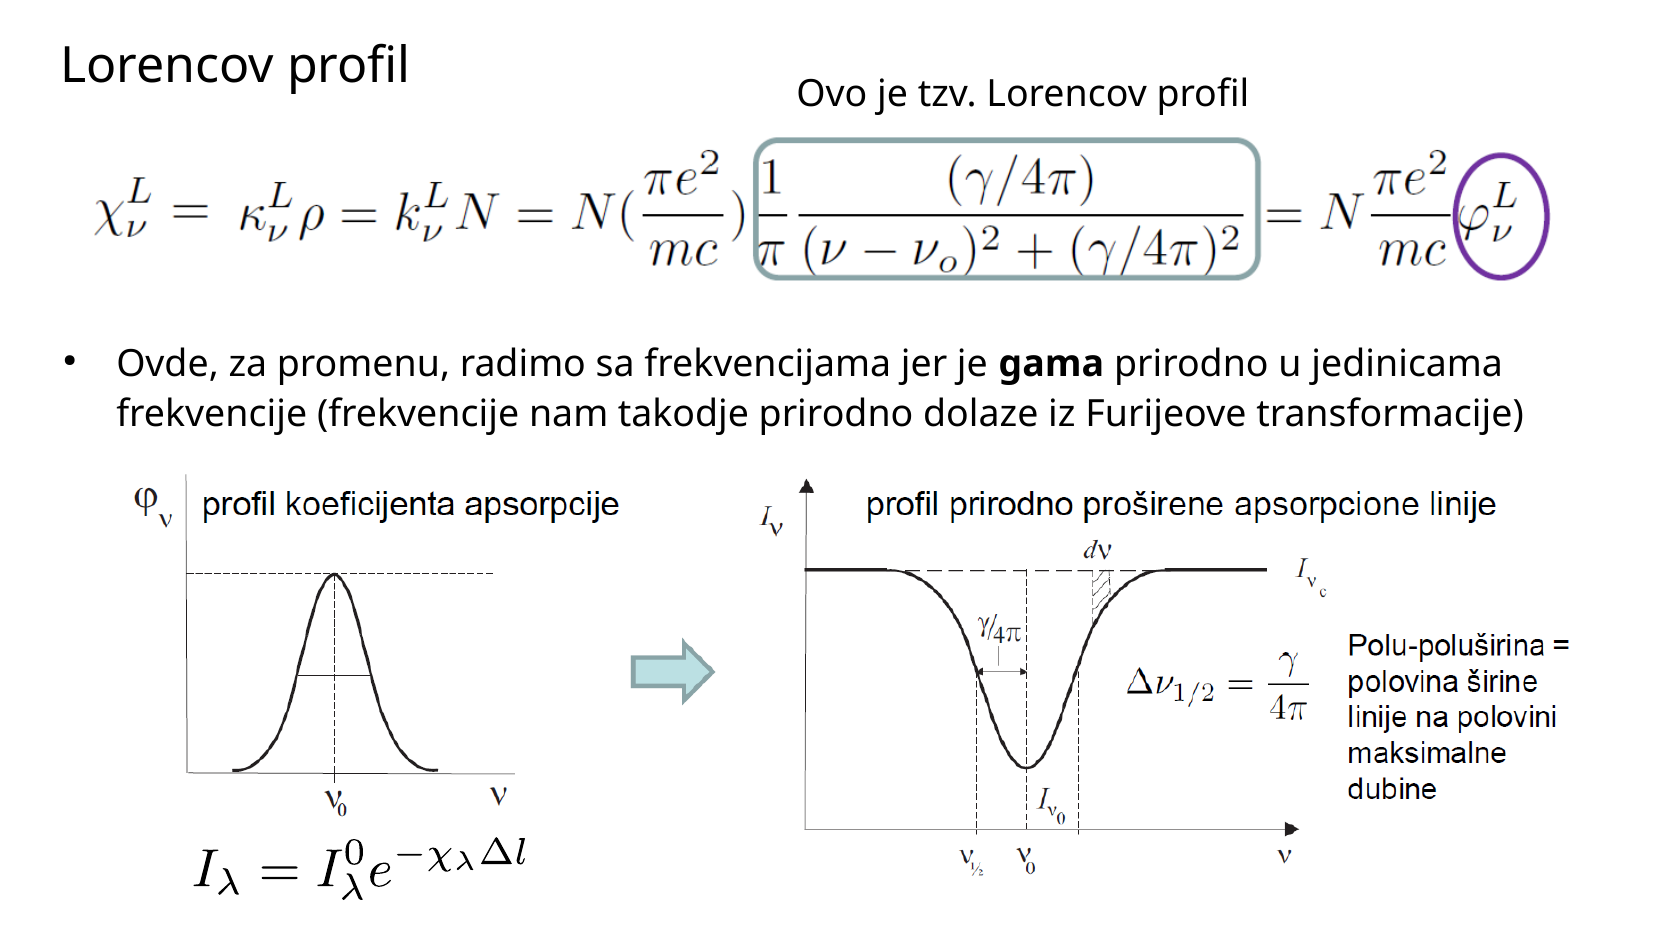

# Lorencov profil
Ovo je tzv. Lorencov profil
Ovde, za promenu, radimo sa frekvencijama jer je gama prirodno u jedinicama frekvencije (frekvencije nam takodje prirodno dolaze iz Furijeove transformacije)